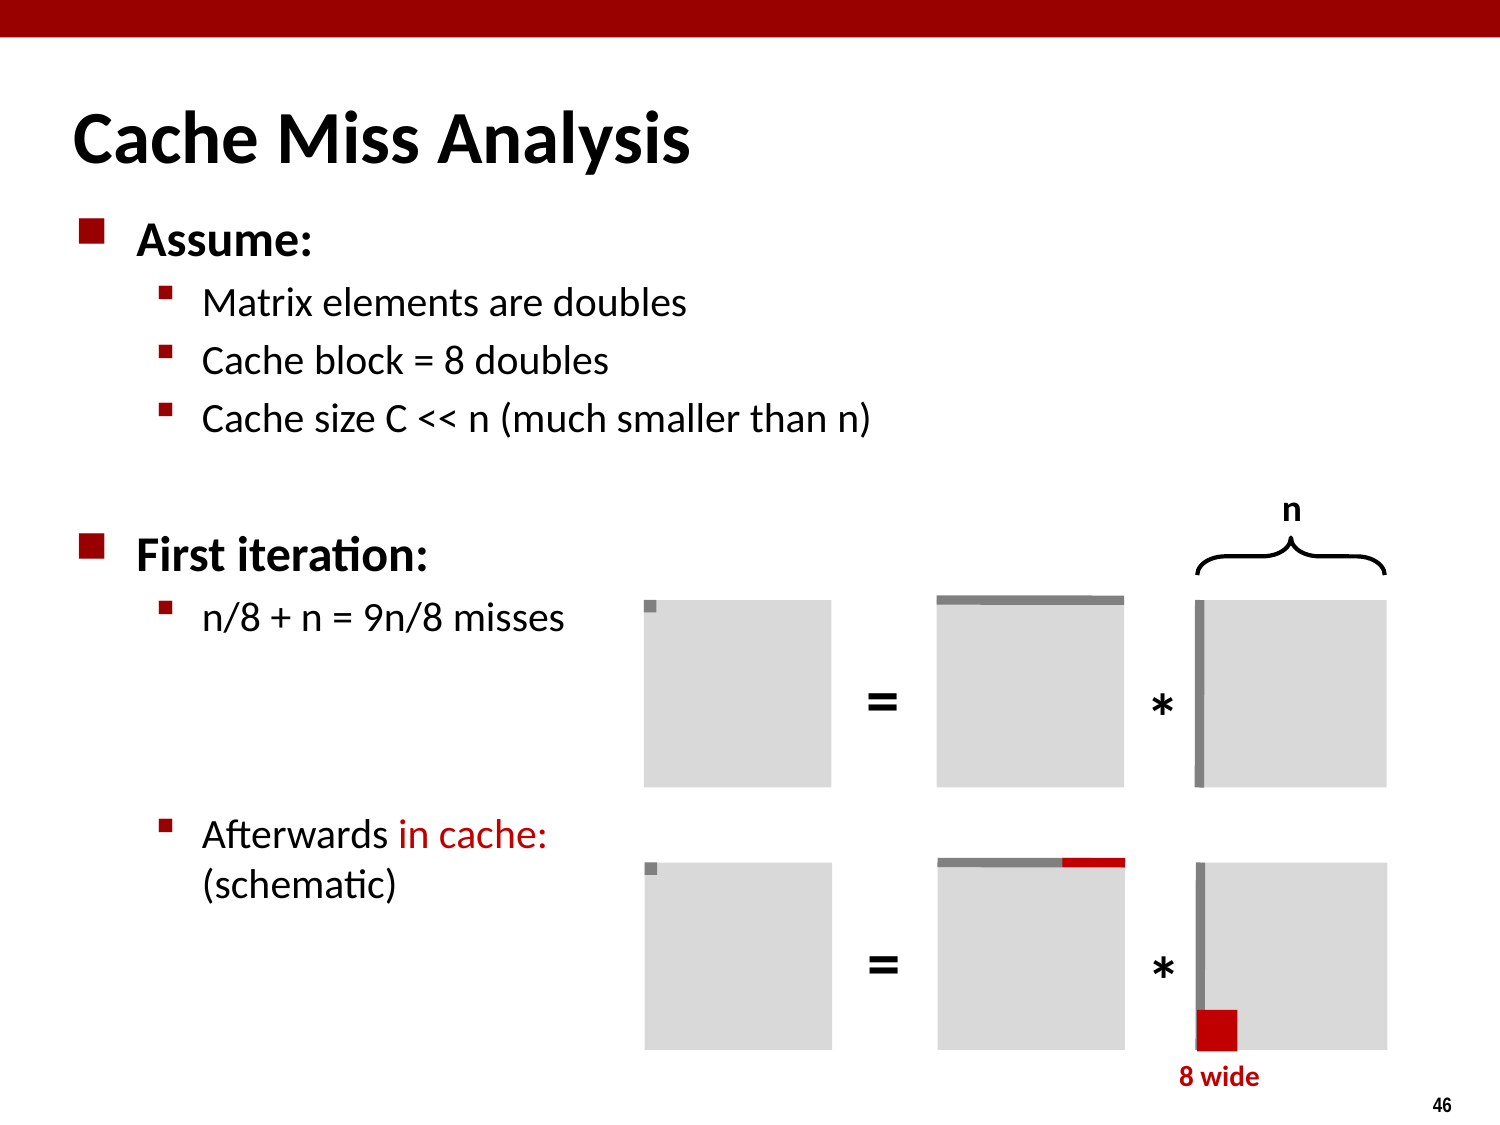

# Cache Miss Analysis
Assume:
Matrix elements are doubles
Cache block = 8 doubles
Cache size C << n (much smaller than n)
First iteration:
n/8 + n = 9n/8 misses
Afterwards in cache:
(schematic)
n
=
*
=
*
8 wide